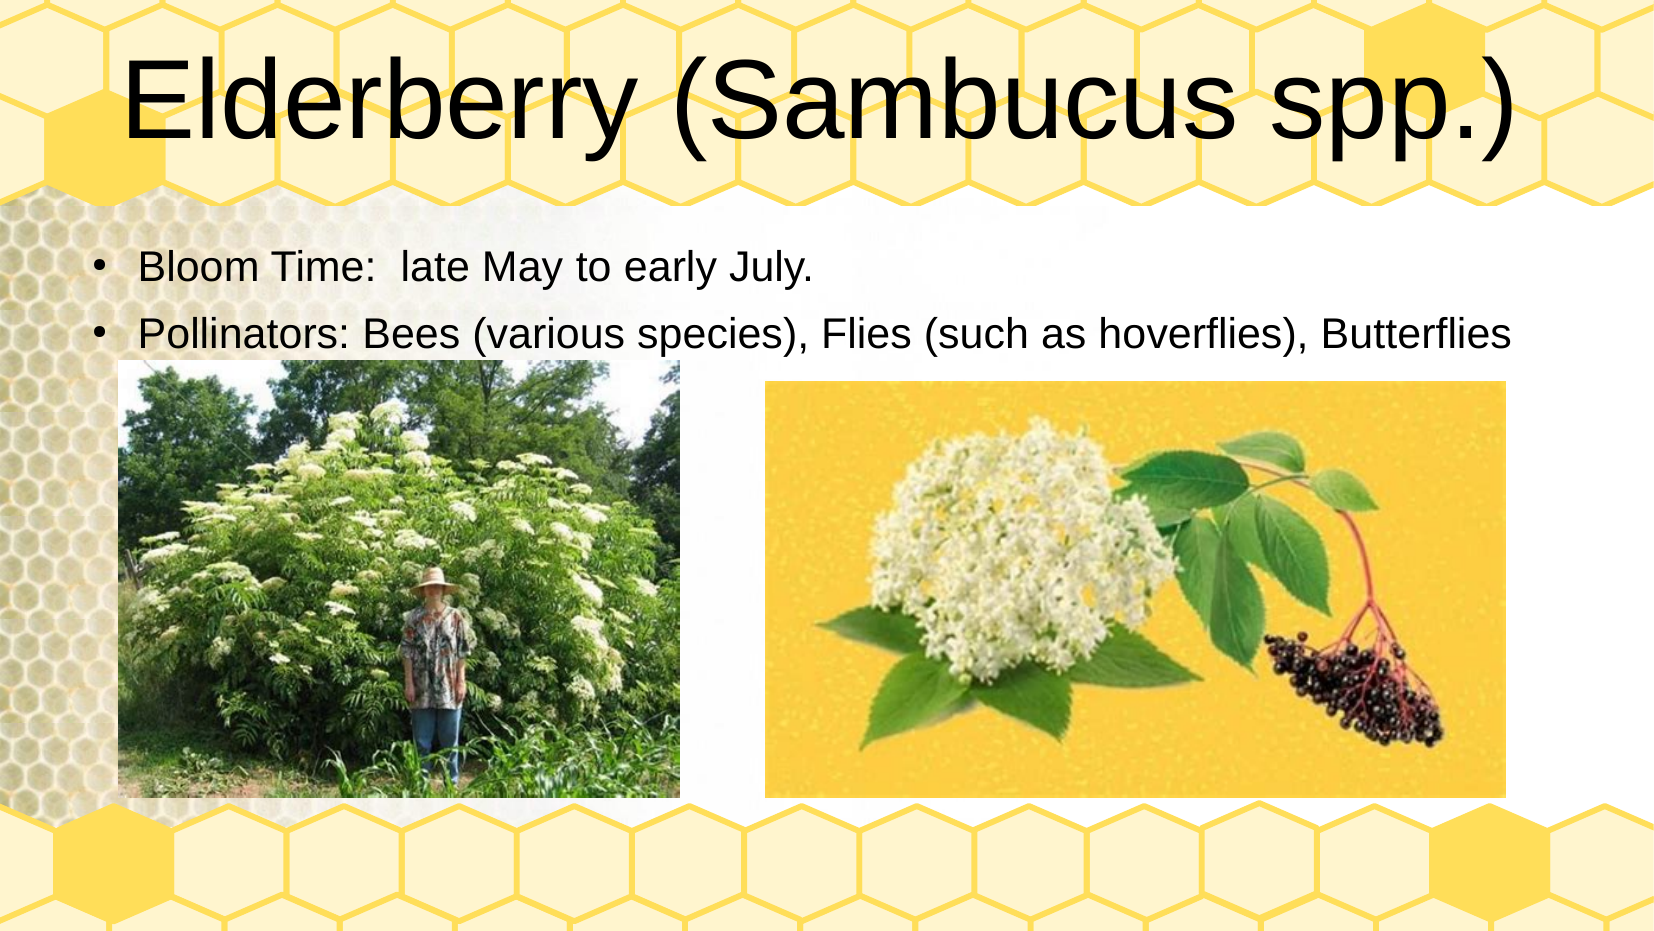

# Elderberry (Sambucus spp.)
Bloom Time: late May to early July.
Pollinators: Bees (various species), Flies (such as hoverflies), Butterflies